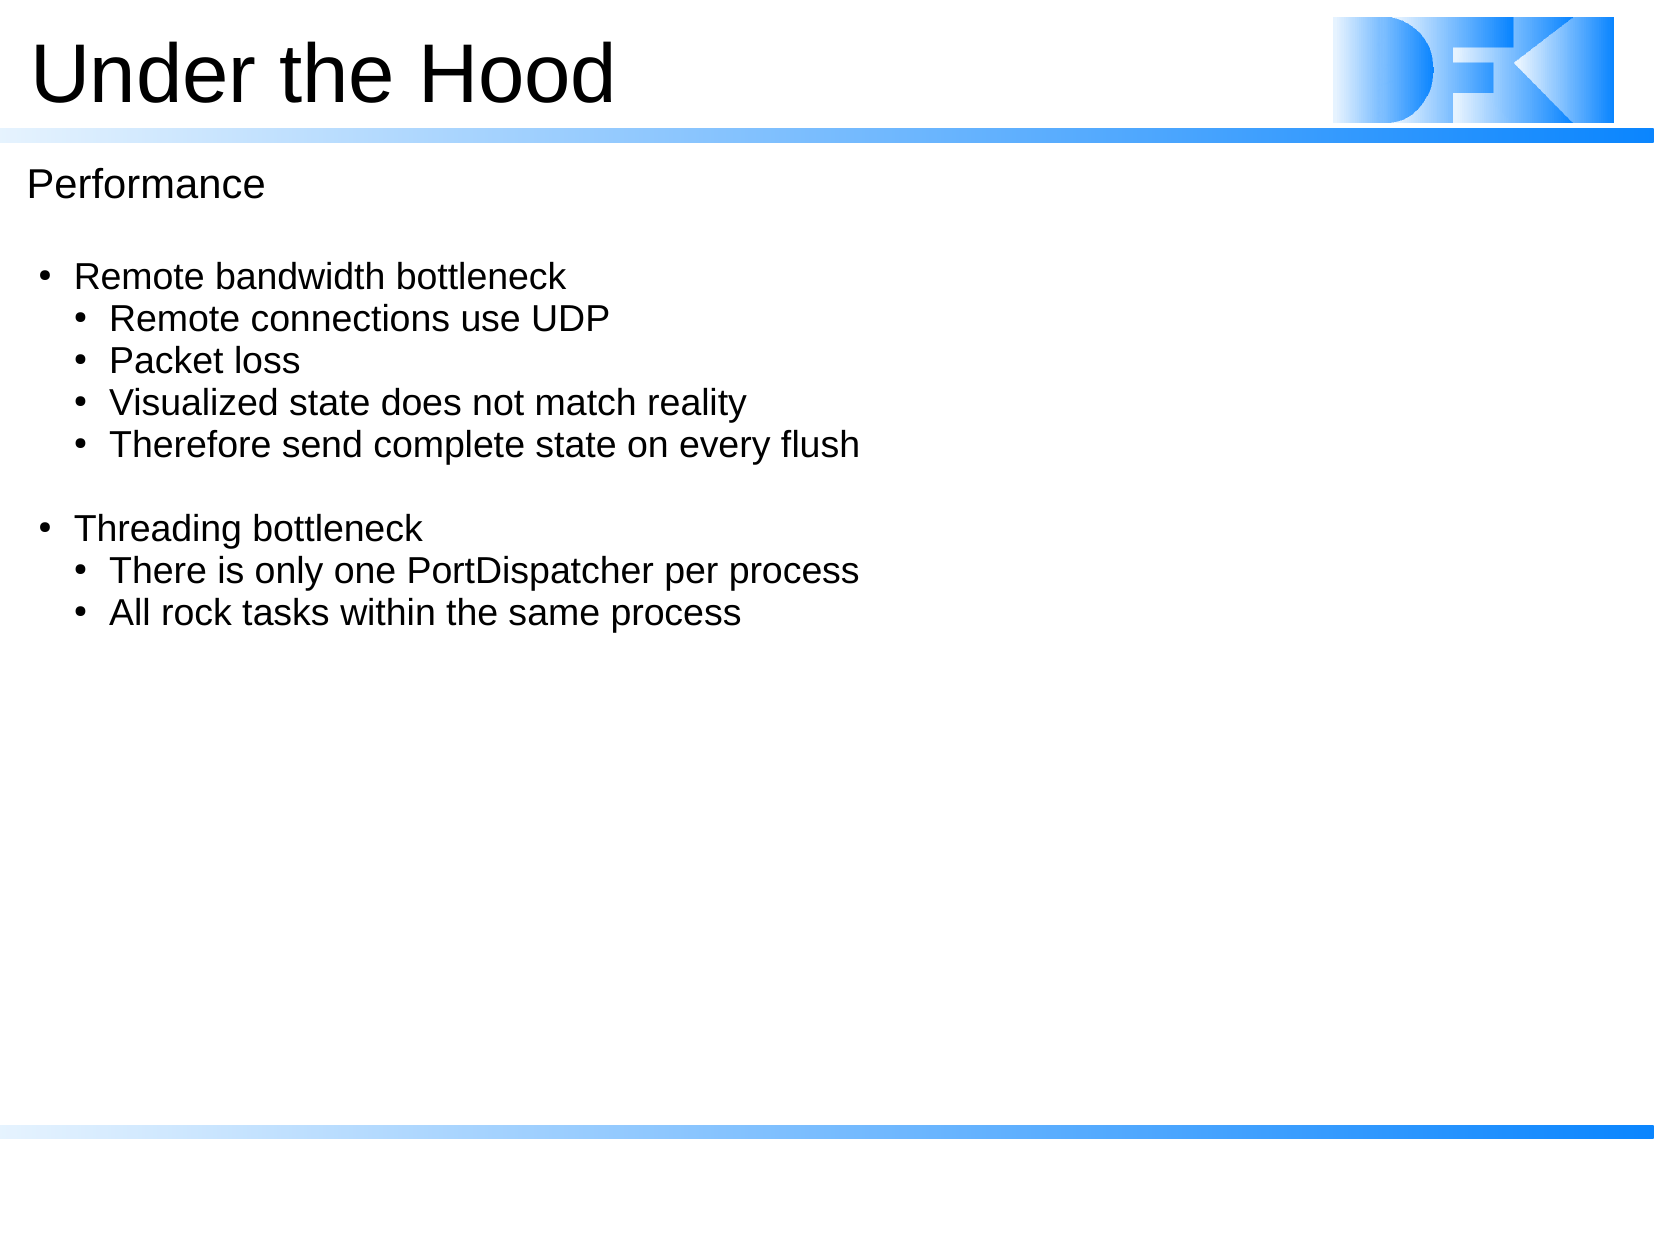

# Under the Hood
Performance
Remote bandwidth bottleneck
Remote connections use UDP
Packet loss
Visualized state does not match reality
Therefore send complete state on every flush
Threading bottleneck
There is only one PortDispatcher per process
All rock tasks within the same process